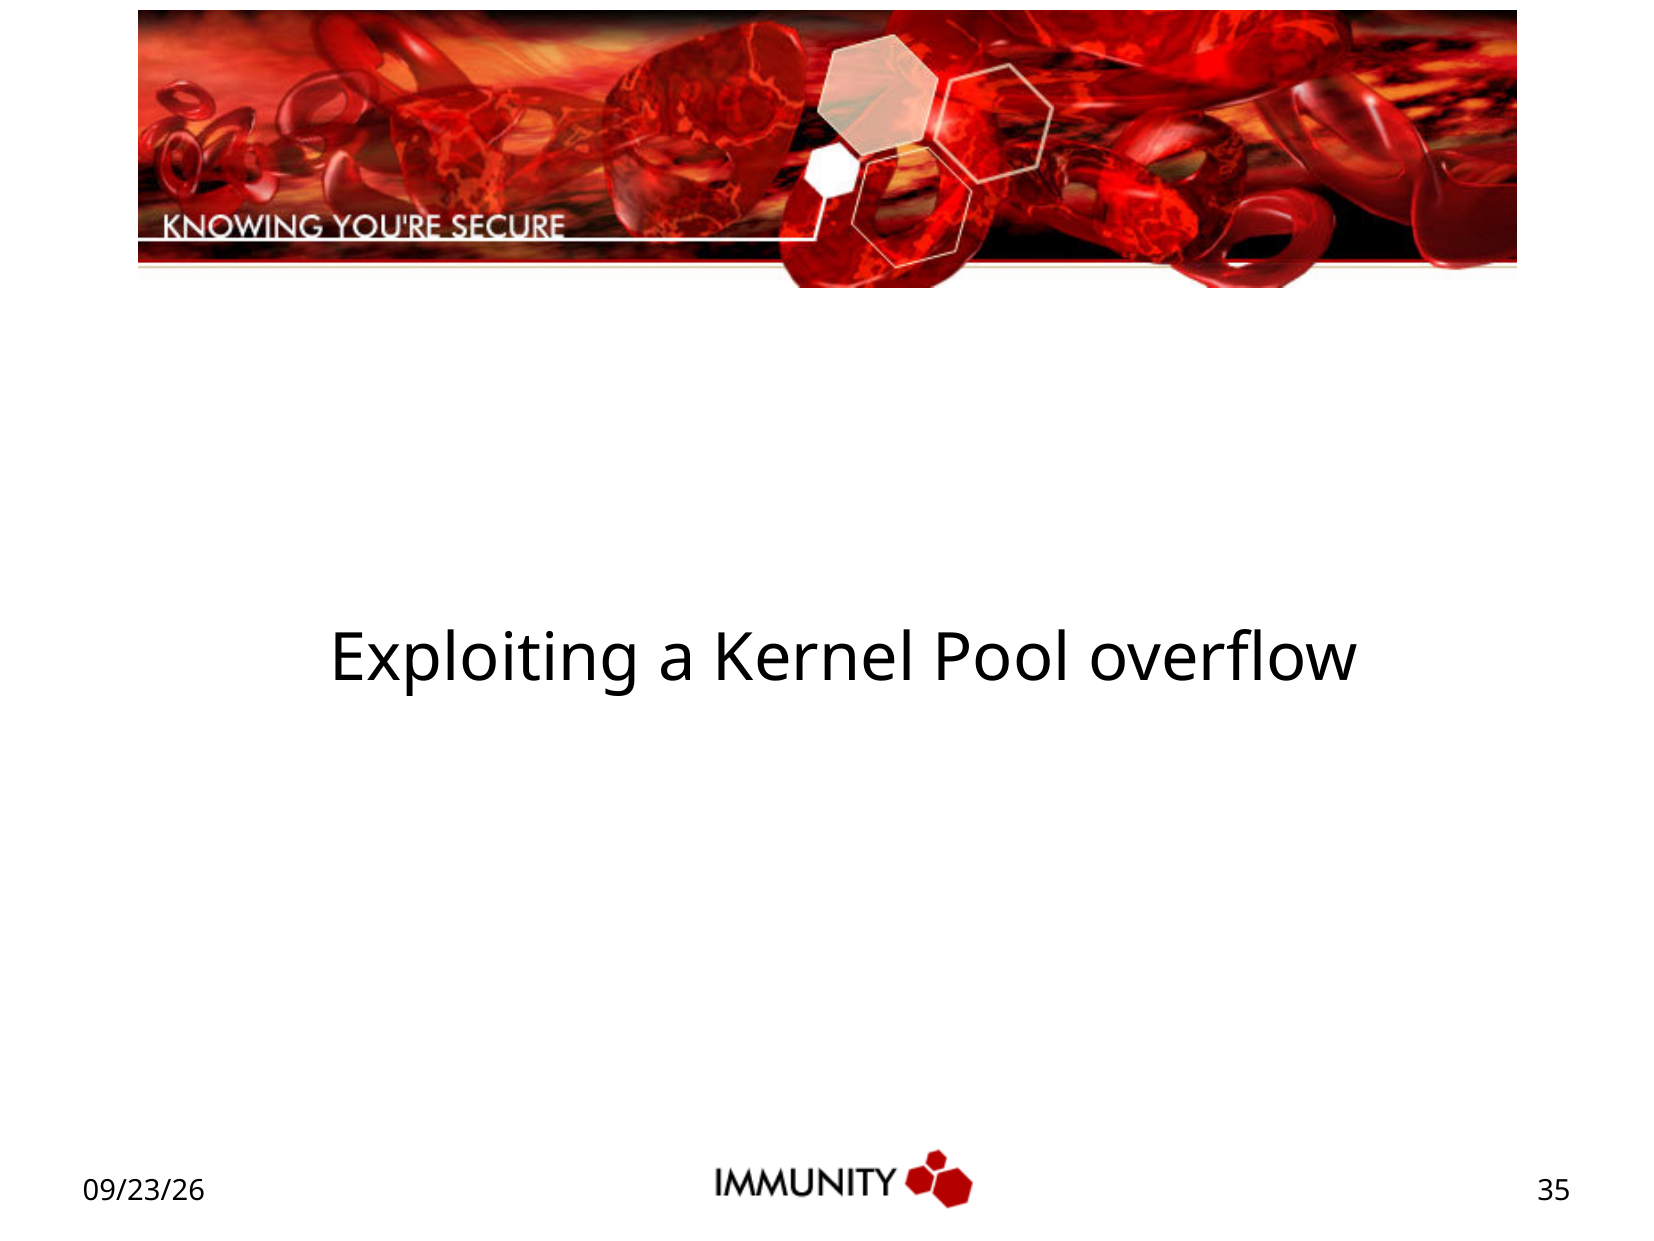

# Exploiting a Kernel Pool overflow
35